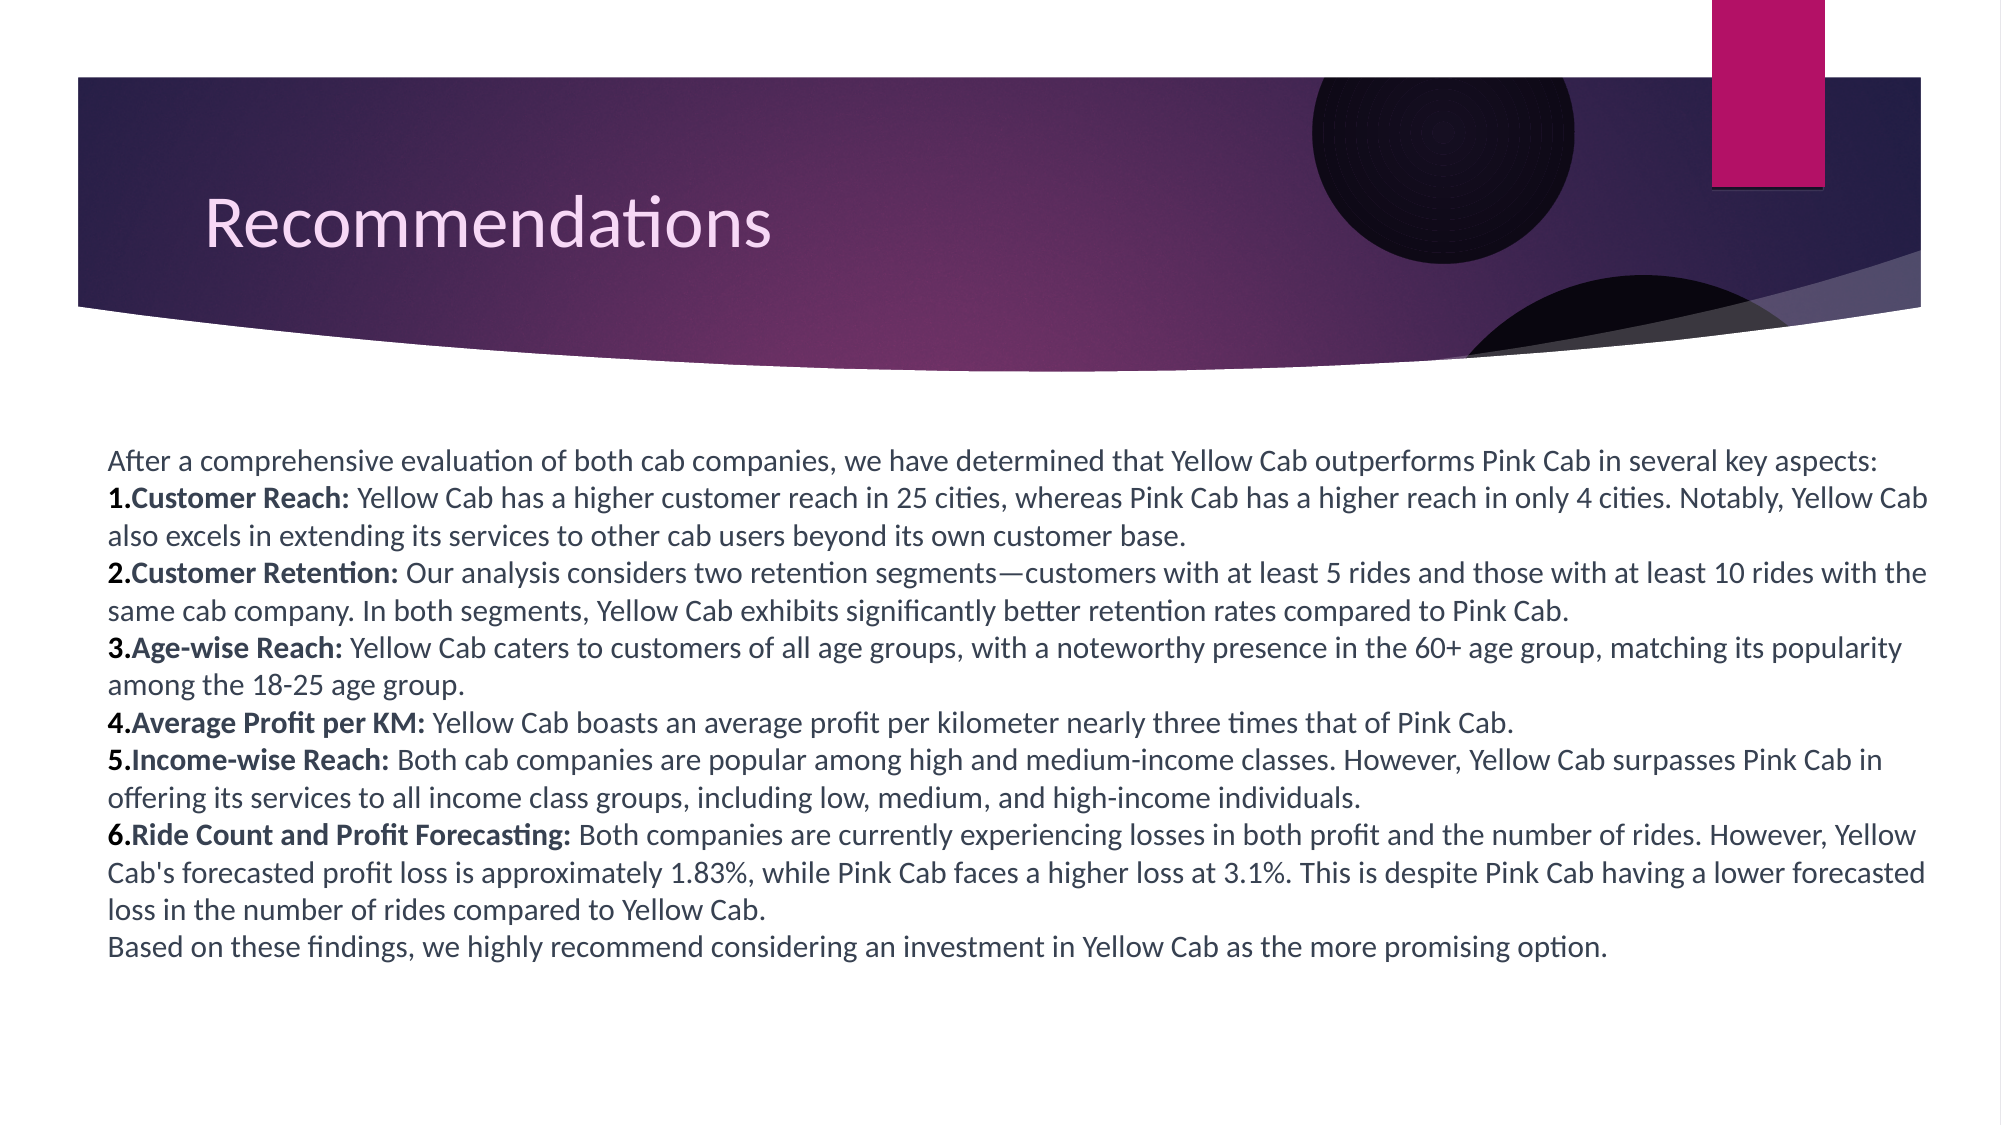

# Recommendations
After a comprehensive evaluation of both cab companies, we have determined that Yellow Cab outperforms Pink Cab in several key aspects:
Customer Reach: Yellow Cab has a higher customer reach in 25 cities, whereas Pink Cab has a higher reach in only 4 cities. Notably, Yellow Cab also excels in extending its services to other cab users beyond its own customer base.
Customer Retention: Our analysis considers two retention segments—customers with at least 5 rides and those with at least 10 rides with the same cab company. In both segments, Yellow Cab exhibits significantly better retention rates compared to Pink Cab.
Age-wise Reach: Yellow Cab caters to customers of all age groups, with a noteworthy presence in the 60+ age group, matching its popularity among the 18-25 age group.
Average Profit per KM: Yellow Cab boasts an average profit per kilometer nearly three times that of Pink Cab.
Income-wise Reach: Both cab companies are popular among high and medium-income classes. However, Yellow Cab surpasses Pink Cab in offering its services to all income class groups, including low, medium, and high-income individuals.
Ride Count and Profit Forecasting: Both companies are currently experiencing losses in both profit and the number of rides. However, Yellow Cab's forecasted profit loss is approximately 1.83%, while Pink Cab faces a higher loss at 3.1%. This is despite Pink Cab having a lower forecasted loss in the number of rides compared to Yellow Cab.
Based on these findings, we highly recommend considering an investment in Yellow Cab as the more promising option.